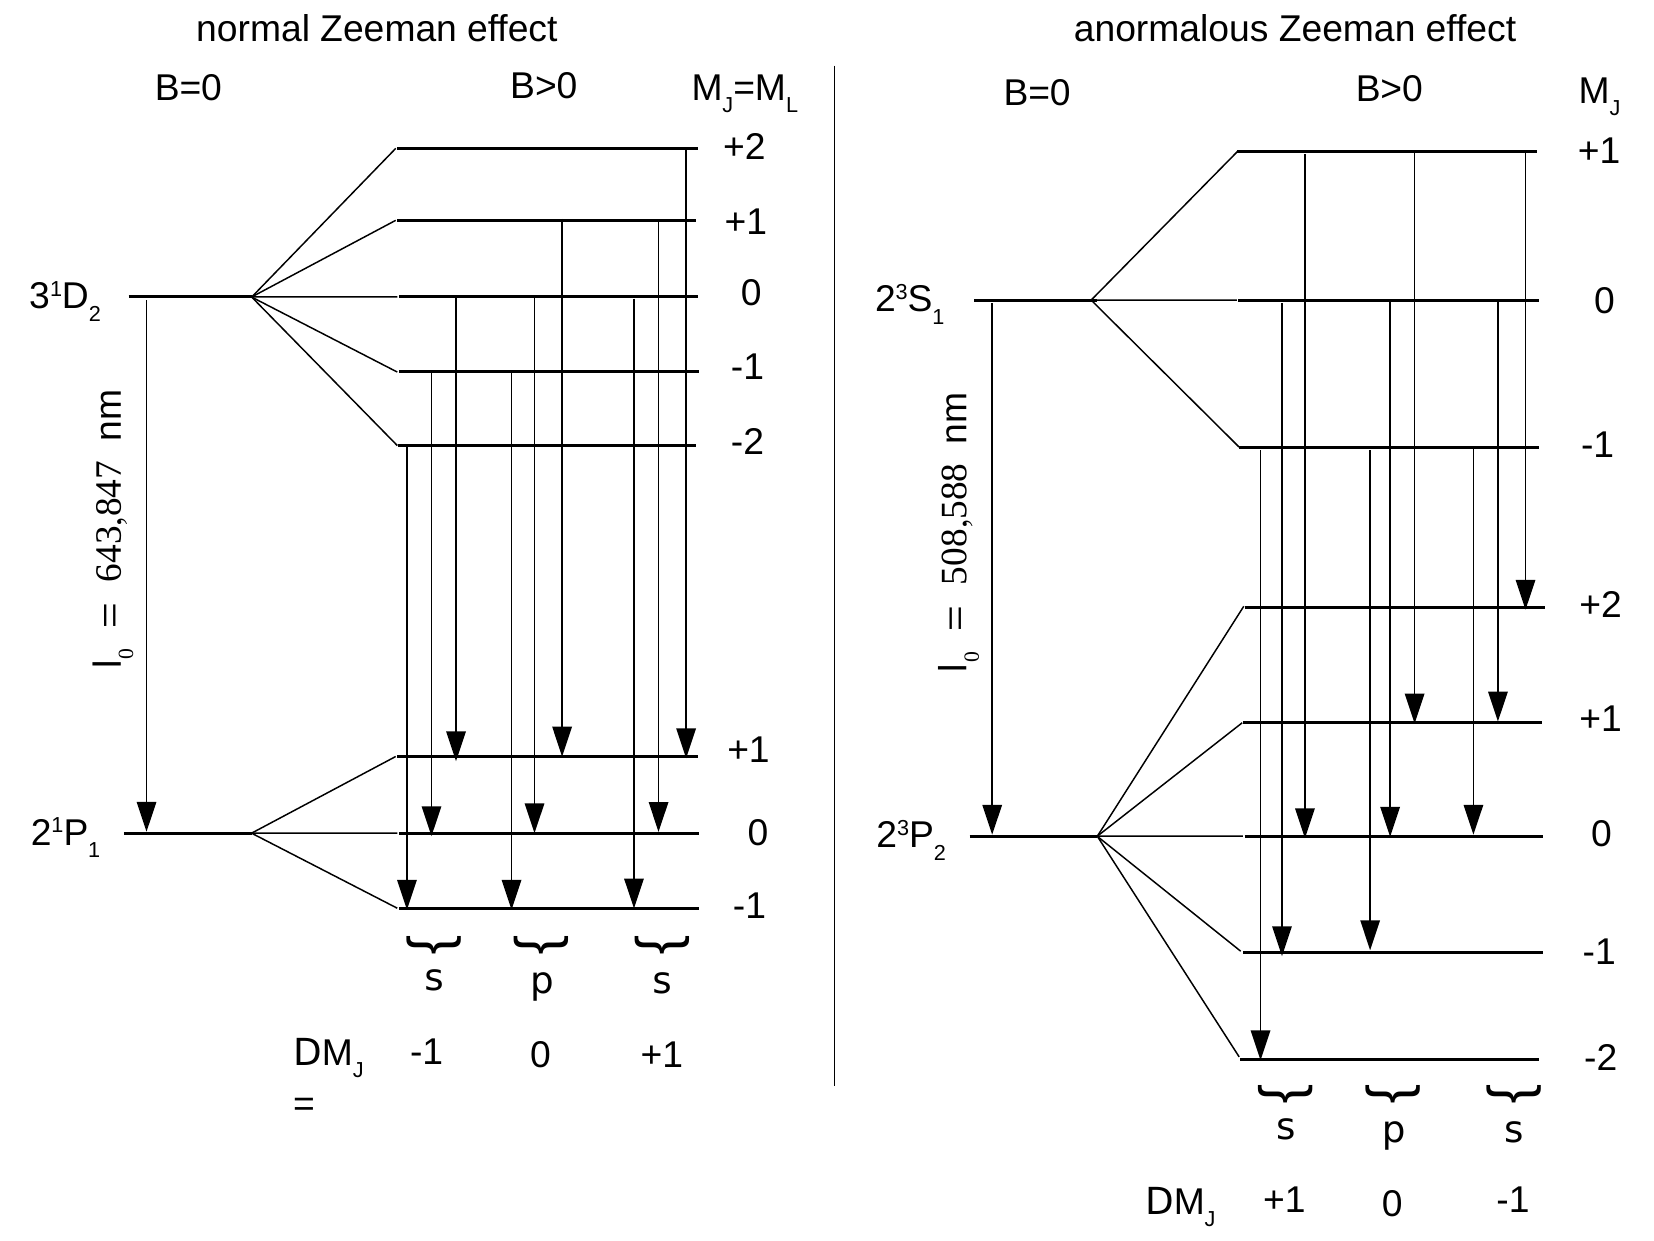

normal Zeeman effect
anormalous Zeeman effect
B>0
B=0
MJ=ML
B>0
MJ
B=0
+2
+1
+1
0
31D2
23S1
0
l0 = 643,847 nm
l0 = 508,588 nm
-1
-2
-1
+2
+1
+1
21P1
0
0
23P2
-1
}
}
}
-1
s
p
s
-1
DMJ=
0
+1
-2
}
}
}
s
p
s
-1
+1
DMJ=
0